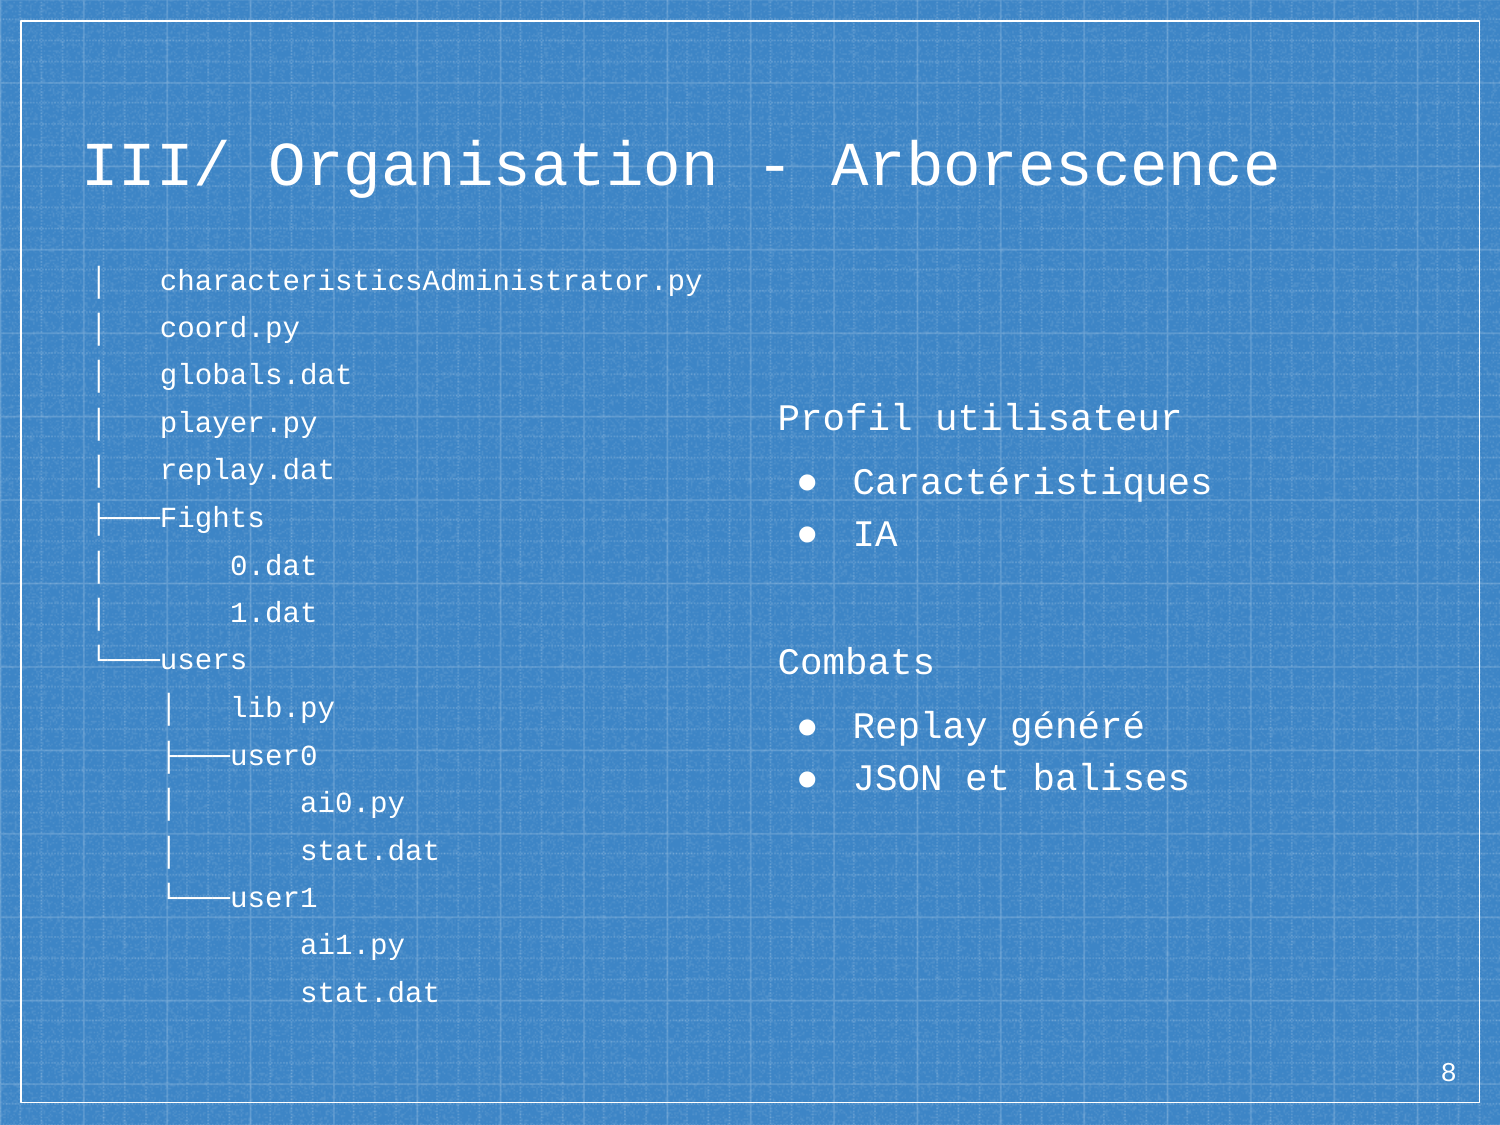

# III/ Organisation - Arborescence
│ characteristicsAdministrator.py
│ coord.py
│ globals.dat
│ player.py
│ replay.dat
├───Fights
│ 0.dat
│ 1.dat
└───users
 │ lib.py
 ├───user0
 │ ai0.py
 │ stat.dat
 └───user1
 ai1.py
 stat.dat
Profil utilisateur
Caractéristiques
IA
Combats
Replay généré
JSON et balises